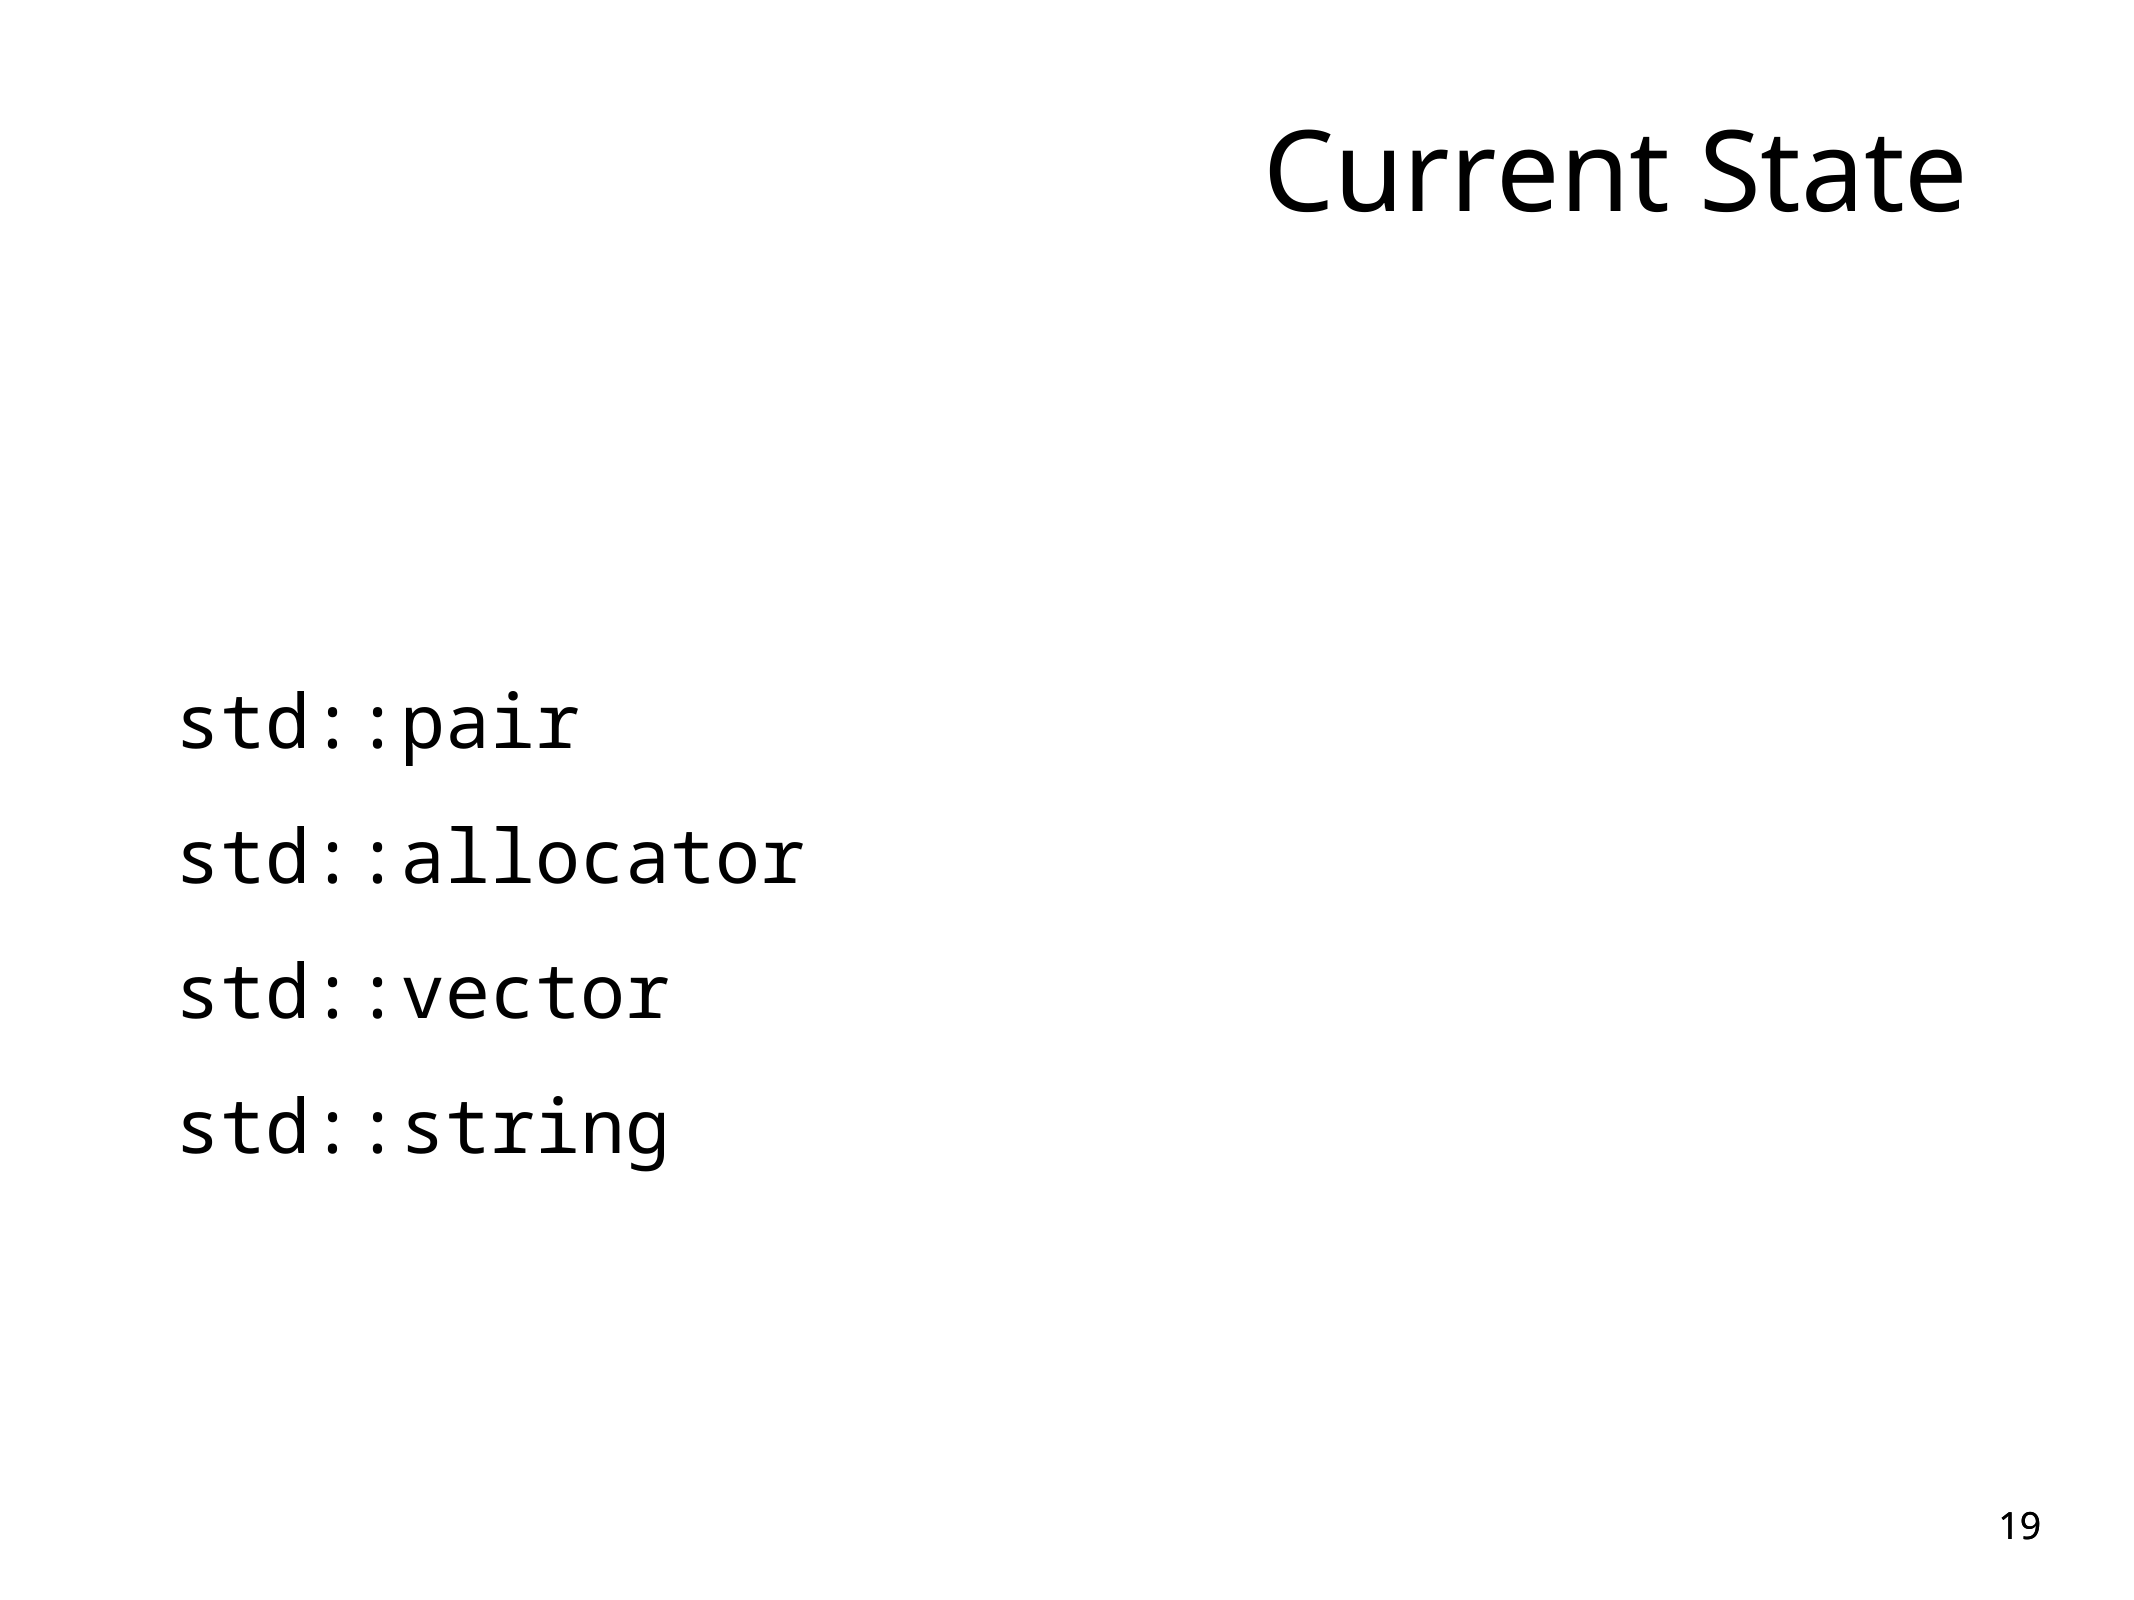

# Current State
std::pair
std::allocator
std::vector
std::string
19